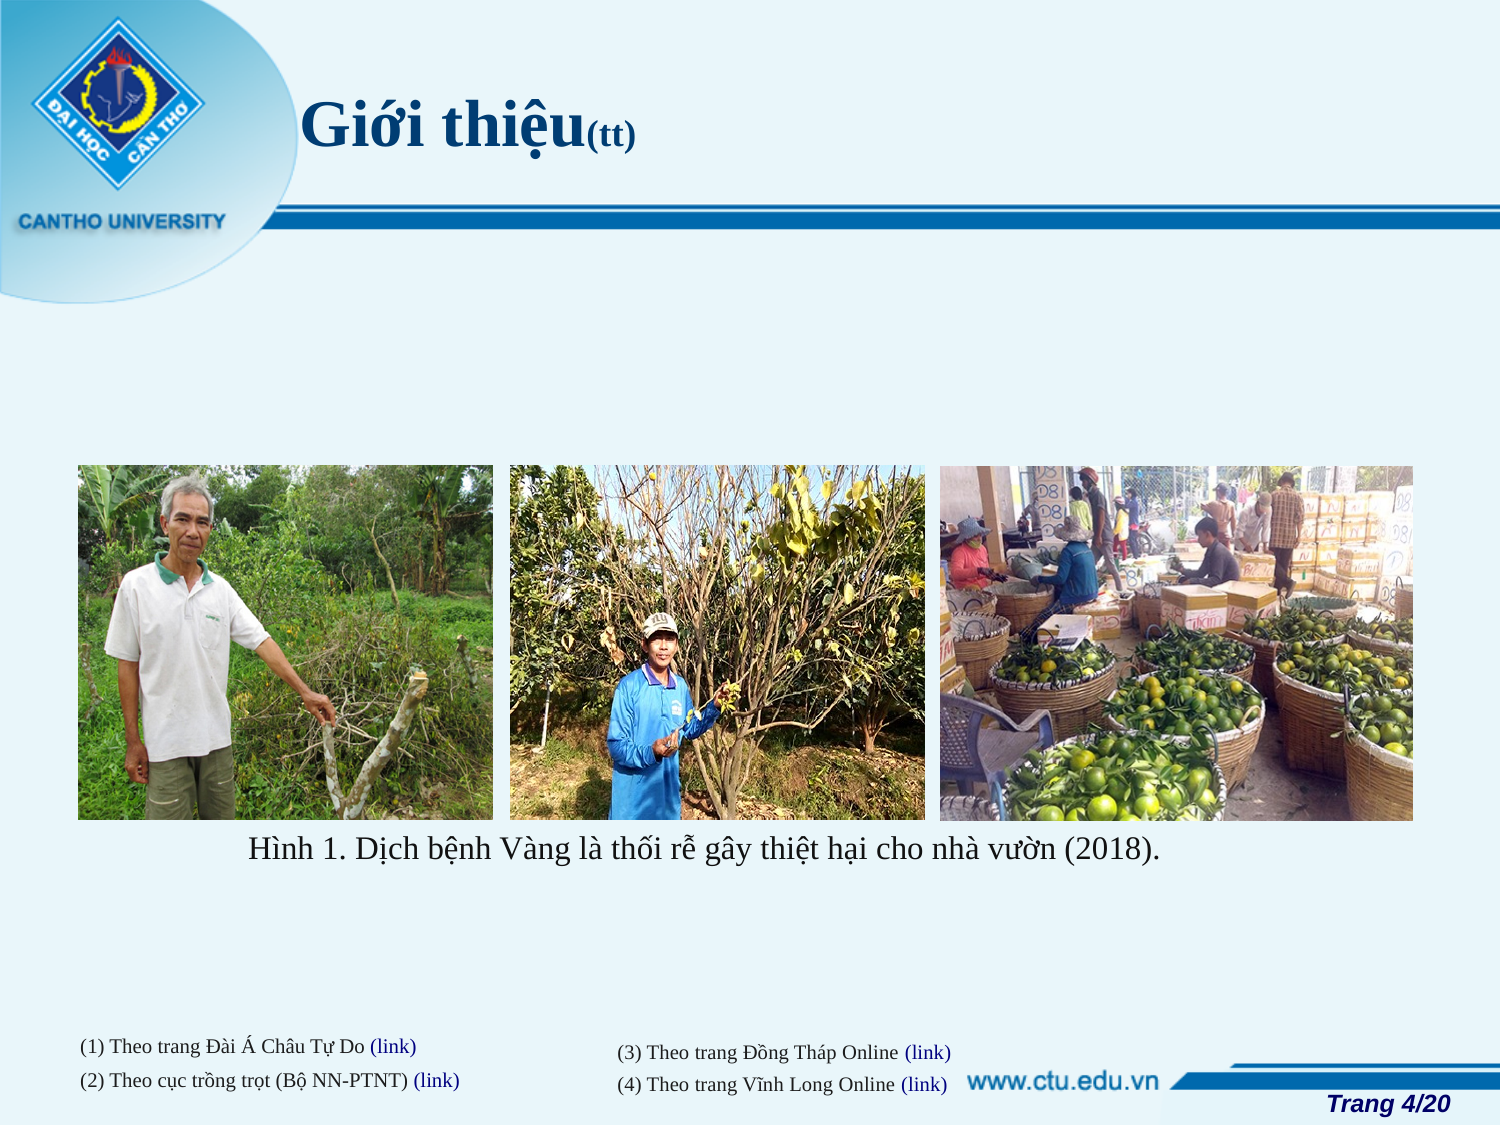

# Giới thiệu(tt)
Hình 1. Dịch bệnh Vàng là thối rễ gây thiệt hại cho nhà vườn (2018).
(1) Theo trang Đài Á Châu Tự Do (link)
(2) Theo cục trồng trọt (Bộ NN-PTNT) (link)
(3) Theo trang Đồng Tháp Online (link)
(4) Theo trang Vĩnh Long Online (link)
Trang 4/20